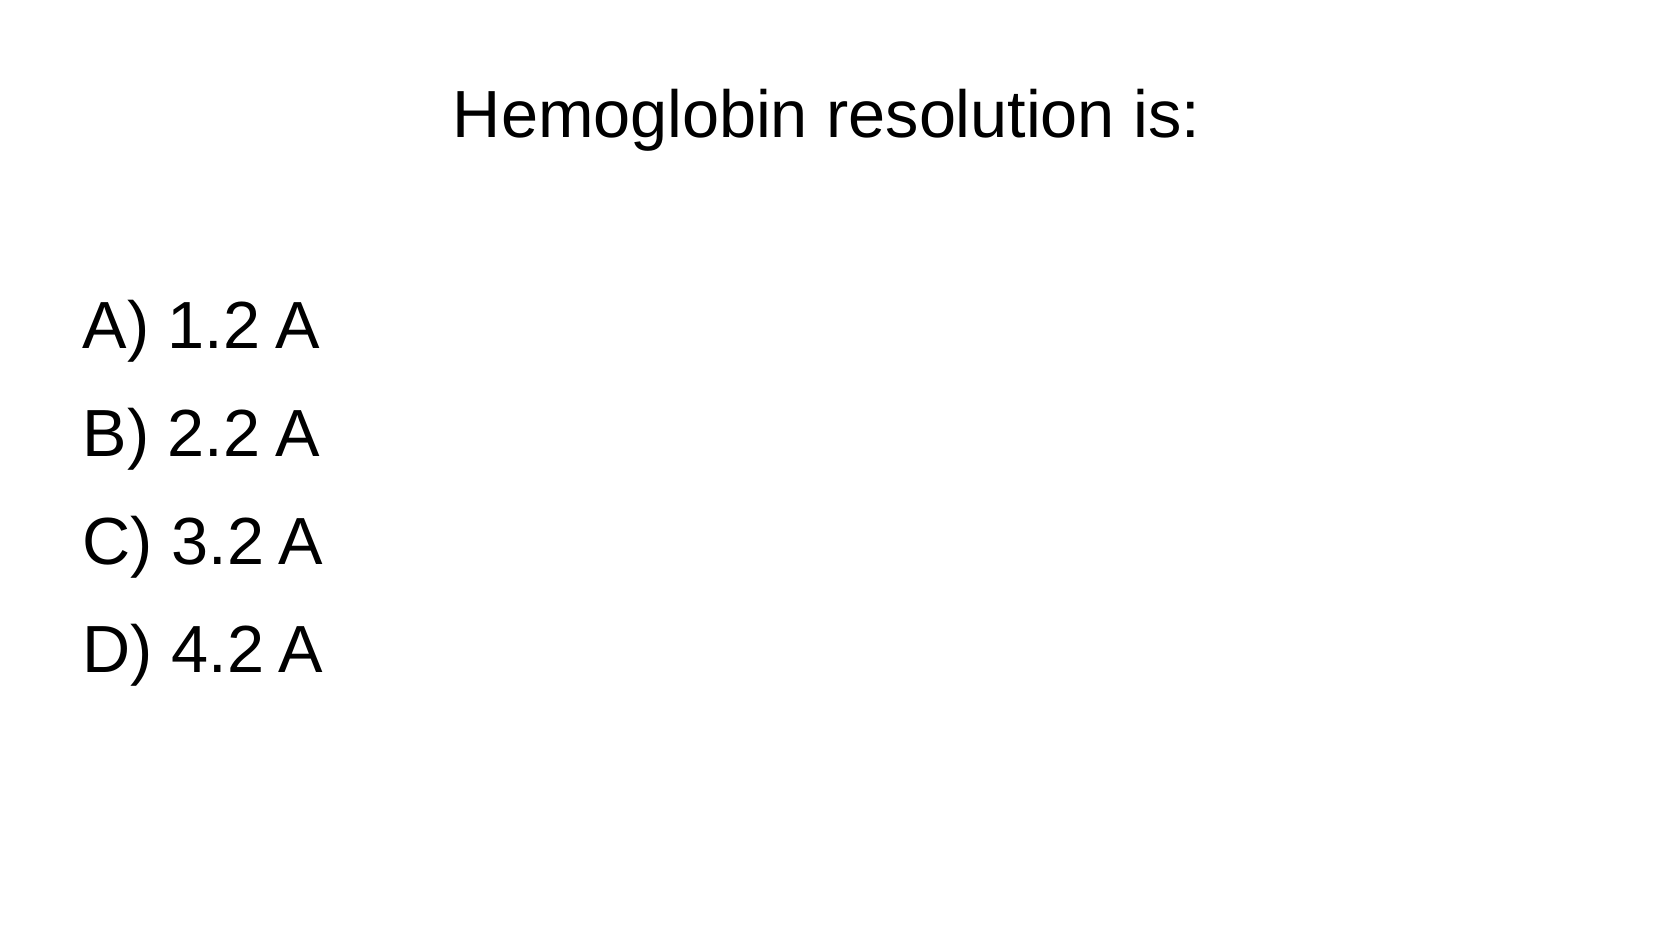

# Hemoglobin resolution is:
 1.2 A
 2.2 A
 3.2 A
 4.2 A